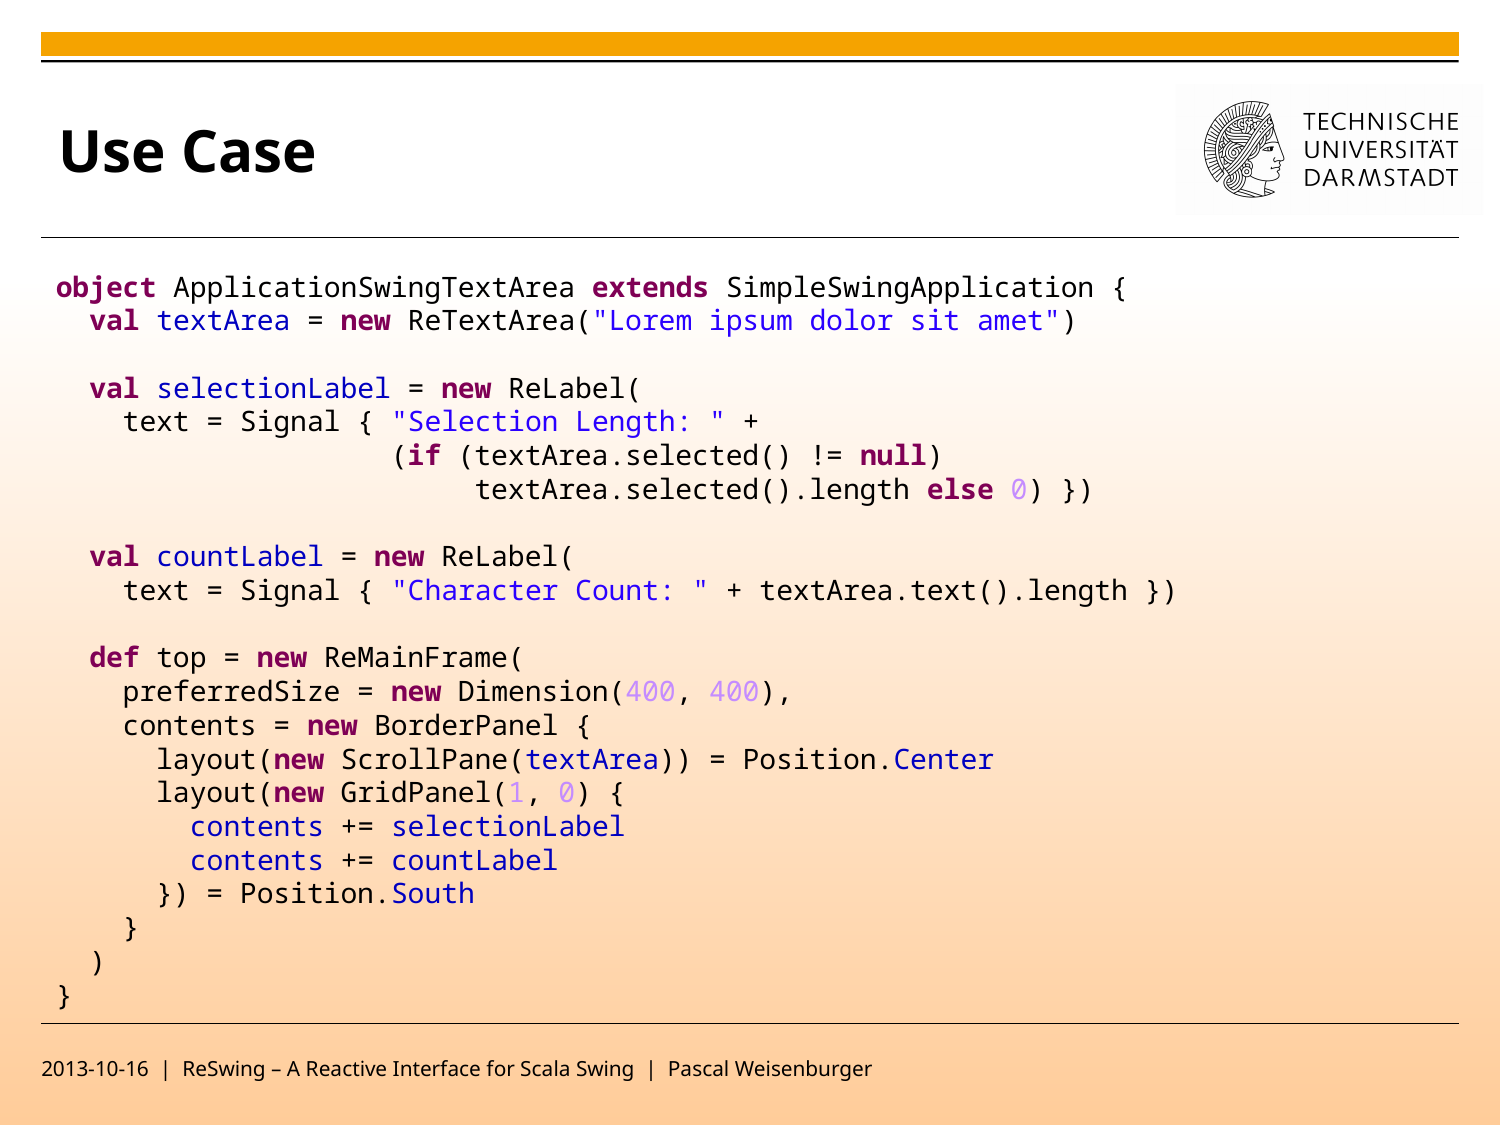

# Use Case
object ApplicationSwingTextArea extends SimpleSwingApplication {
 val textArea = new ReTextArea("Lorem ipsum dolor sit amet")
 val selectionLabel = new ReLabel(
 text = Signal { "Selection Length: " +
 (if (textArea.selected() != null)
 textArea.selected().length else 0) })
 val countLabel = new ReLabel(
 text = Signal { "Character Count: " + textArea.text().length })
 def top = new ReMainFrame(
 preferredSize = new Dimension(400, 400),
 contents = new BorderPanel {
 layout(new ScrollPane(textArea)) = Position.Center
 layout(new GridPanel(1, 0) {
 contents += selectionLabel
 contents += countLabel
 }) = Position.South
 }
 )
}
Fachbereich nn | Institut nn | Prof. nn